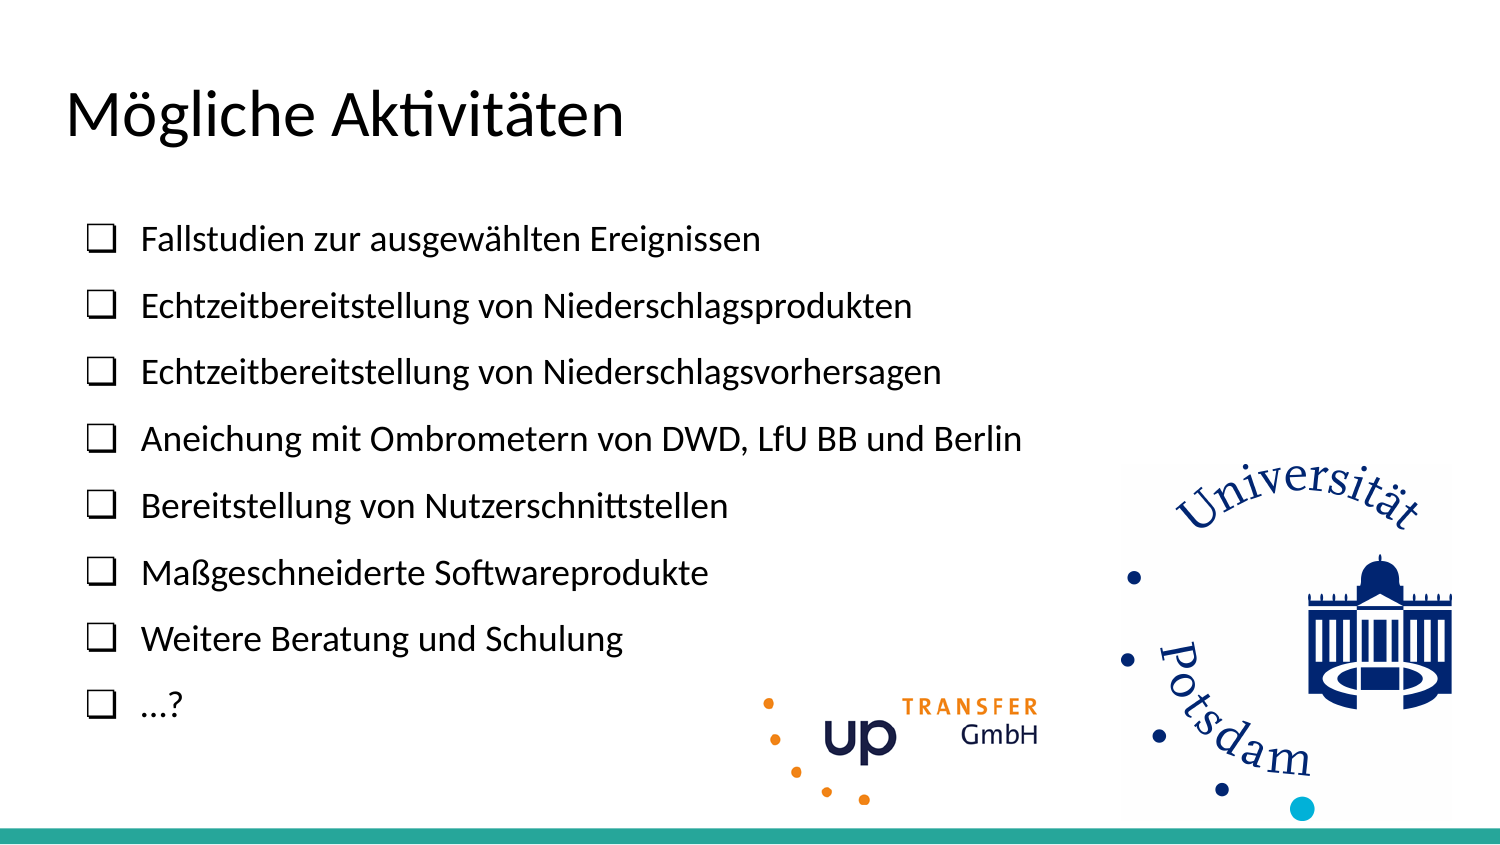

Mögliche Aktivitäten
Fallstudien zur ausgewählten Ereignissen
Echtzeitbereitstellung von Niederschlagsprodukten
Echtzeitbereitstellung von Niederschlagsvorhersagen
Aneichung mit Ombrometern von DWD, LfU BB und Berlin
Bereitstellung von Nutzerschnittstellen
Maßgeschneiderte Softwareprodukte
Weitere Beratung und Schulung
…?